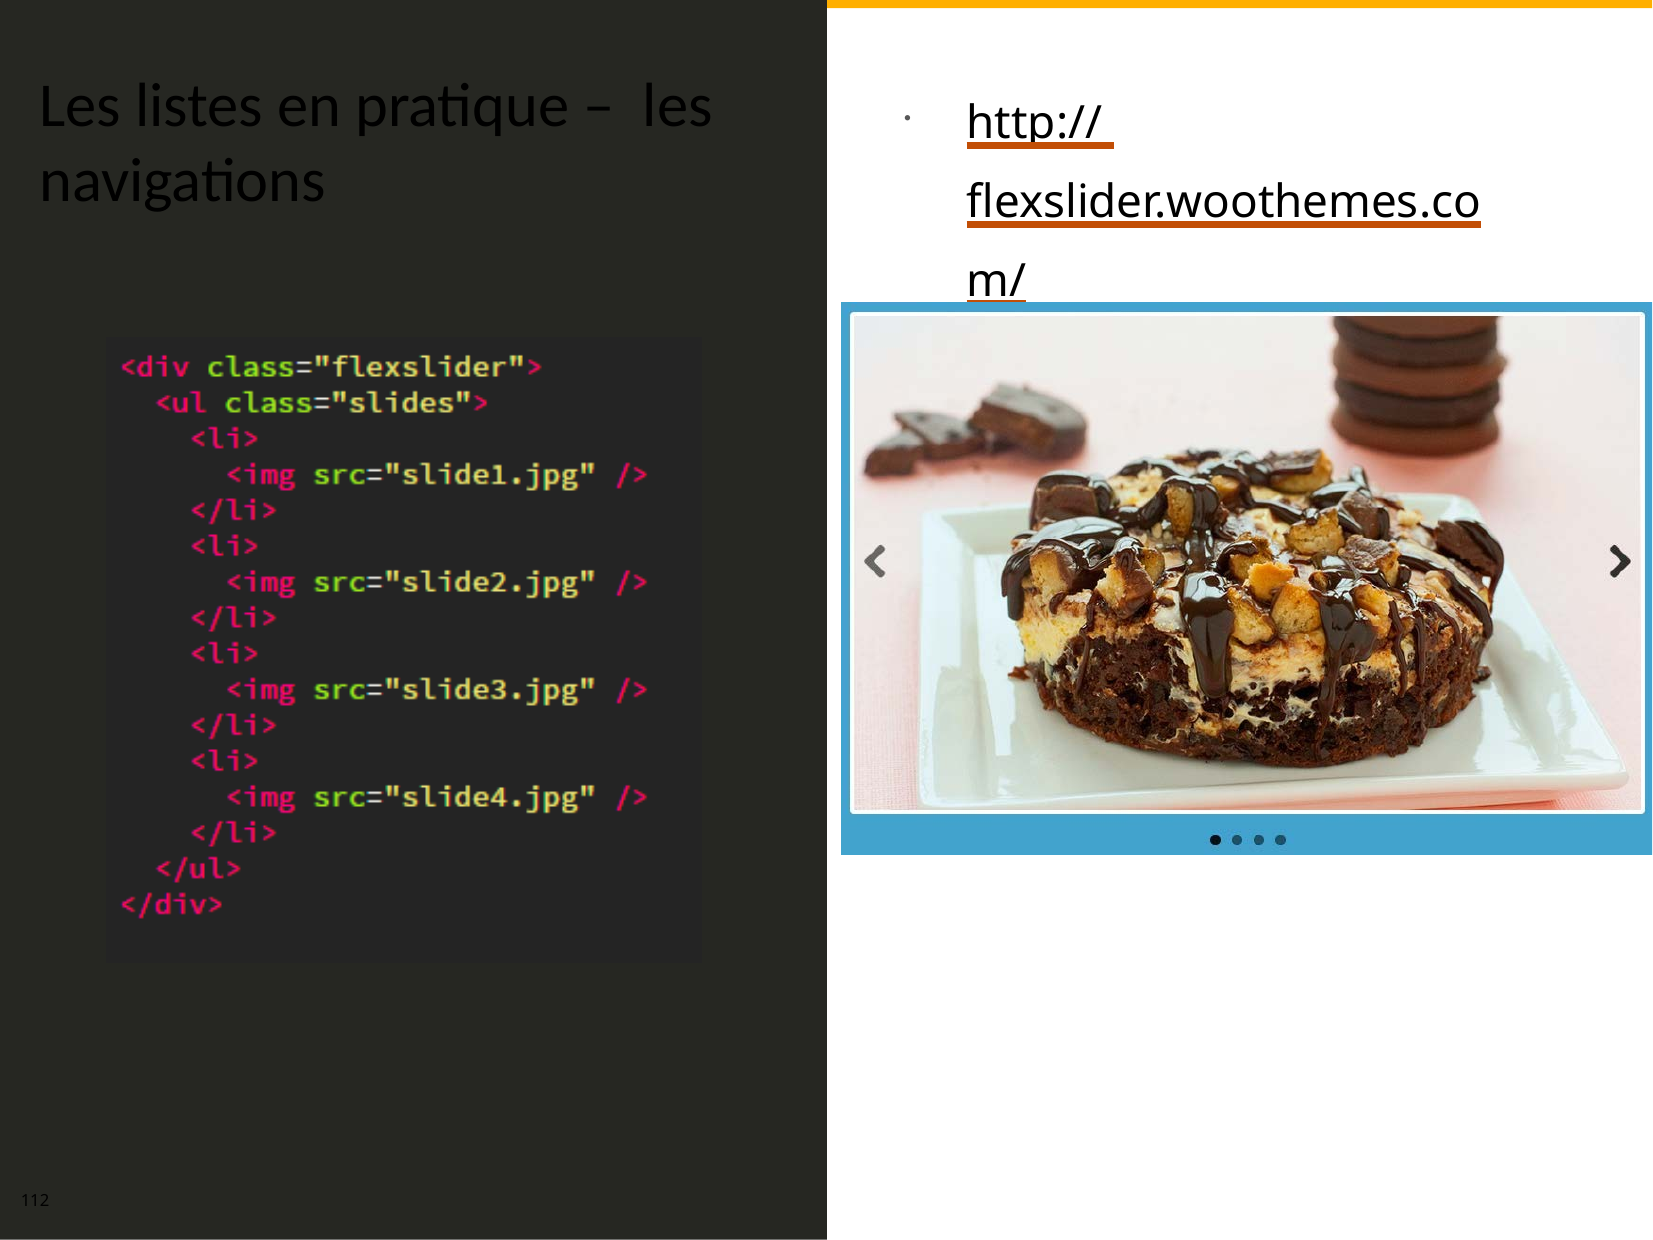

# Les listes en pratique – les navigations
http:// flexslider.woothemes.com/
112